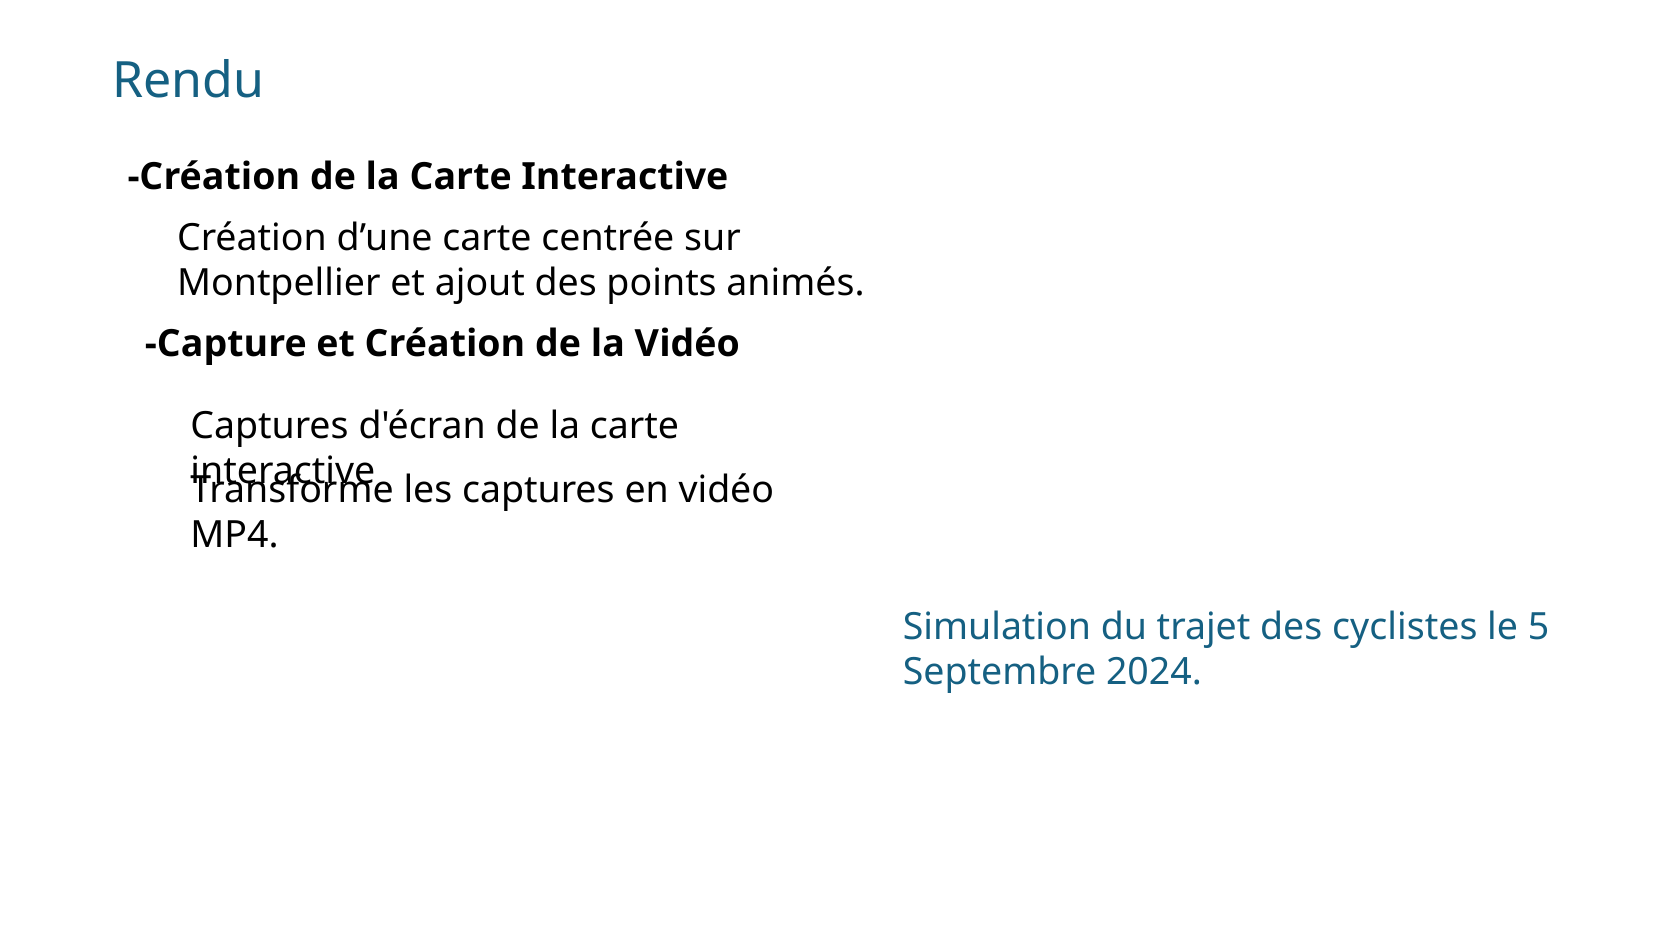

Rendu
-Création de la Carte Interactive
Création d’une carte centrée sur Montpellier et ajout des points animés.
-Capture et Création de la Vidéo
Captures d'écran de la carte interactive
Transforme les captures en vidéo MP4.
Simulation du trajet des cyclistes le 5 Septembre 2024.